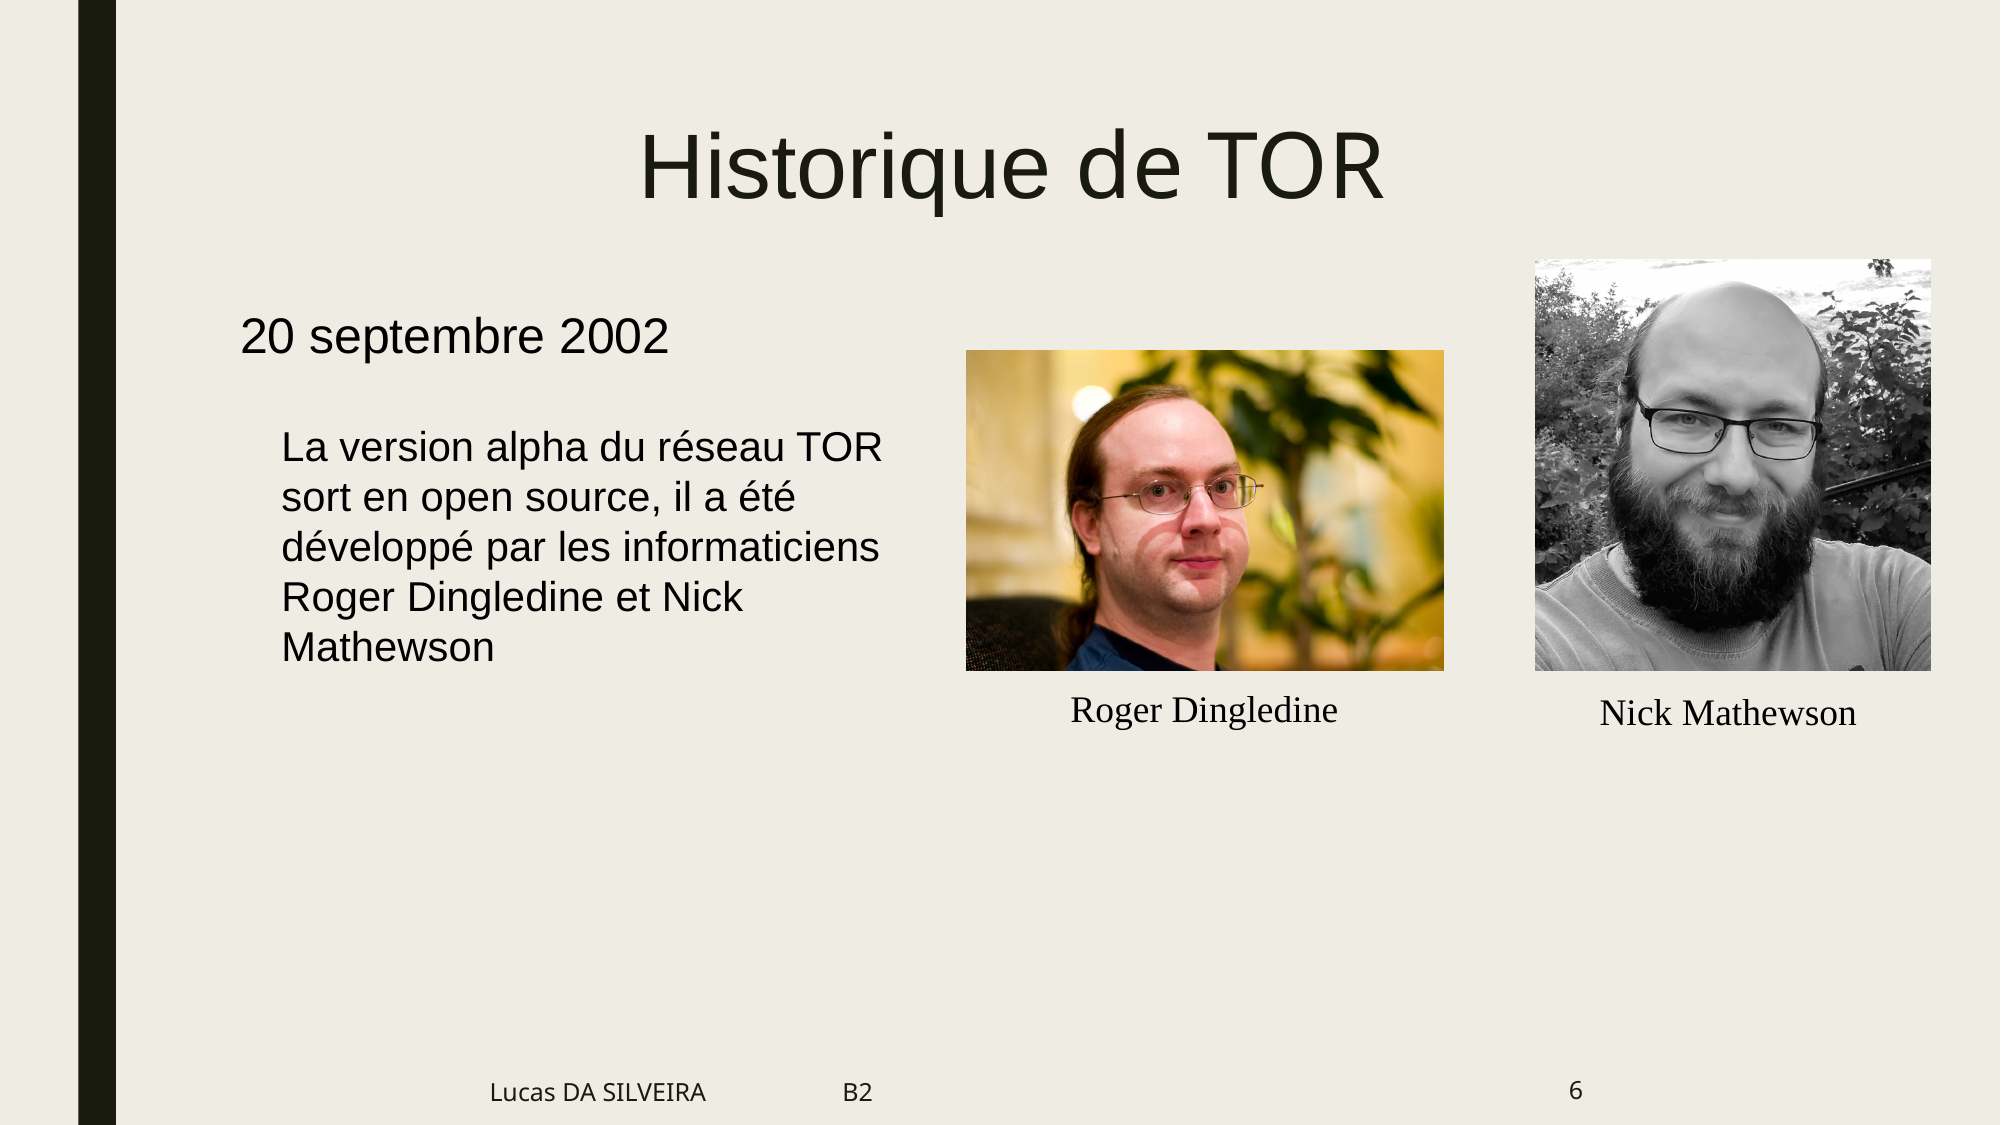

# Historique de TOR
20 septembre 2002
La version alpha du réseau TOR sort en open source, il a été développé par les informaticiens Roger Dingledine et Nick Mathewson
Roger Dingledine
Nick Mathewson
Lucas DA SILVEIRA B2